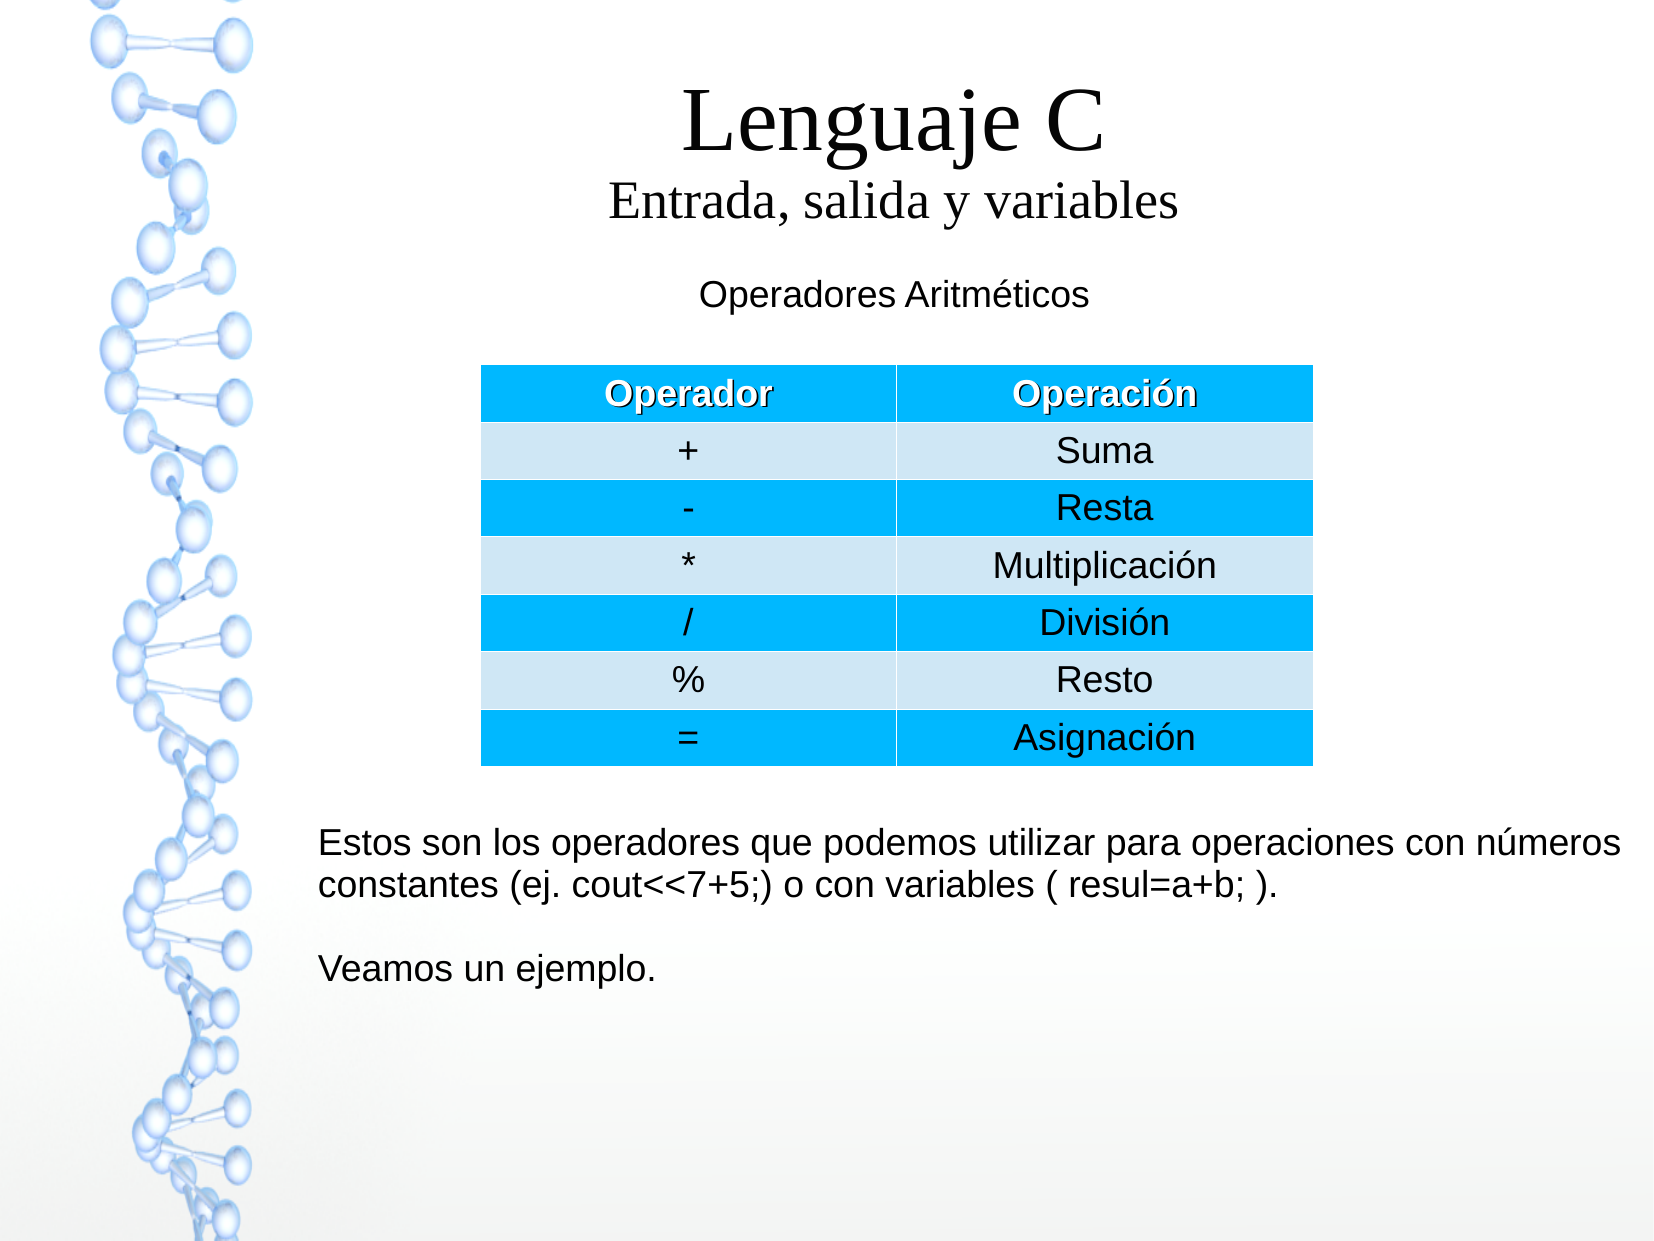

# Lenguaje C Entrada, salida y variables
Operadores Aritméticos
| Operador | Operación |
| --- | --- |
| + | Suma |
| - | Resta |
| \* | Multiplicación |
| / | División |
| % | Resto |
| = | Asignación |
Estos son los operadores que podemos utilizar para operaciones con números
constantes (ej. cout<<7+5;) o con variables ( resul=a+b; ).
Veamos un ejemplo.